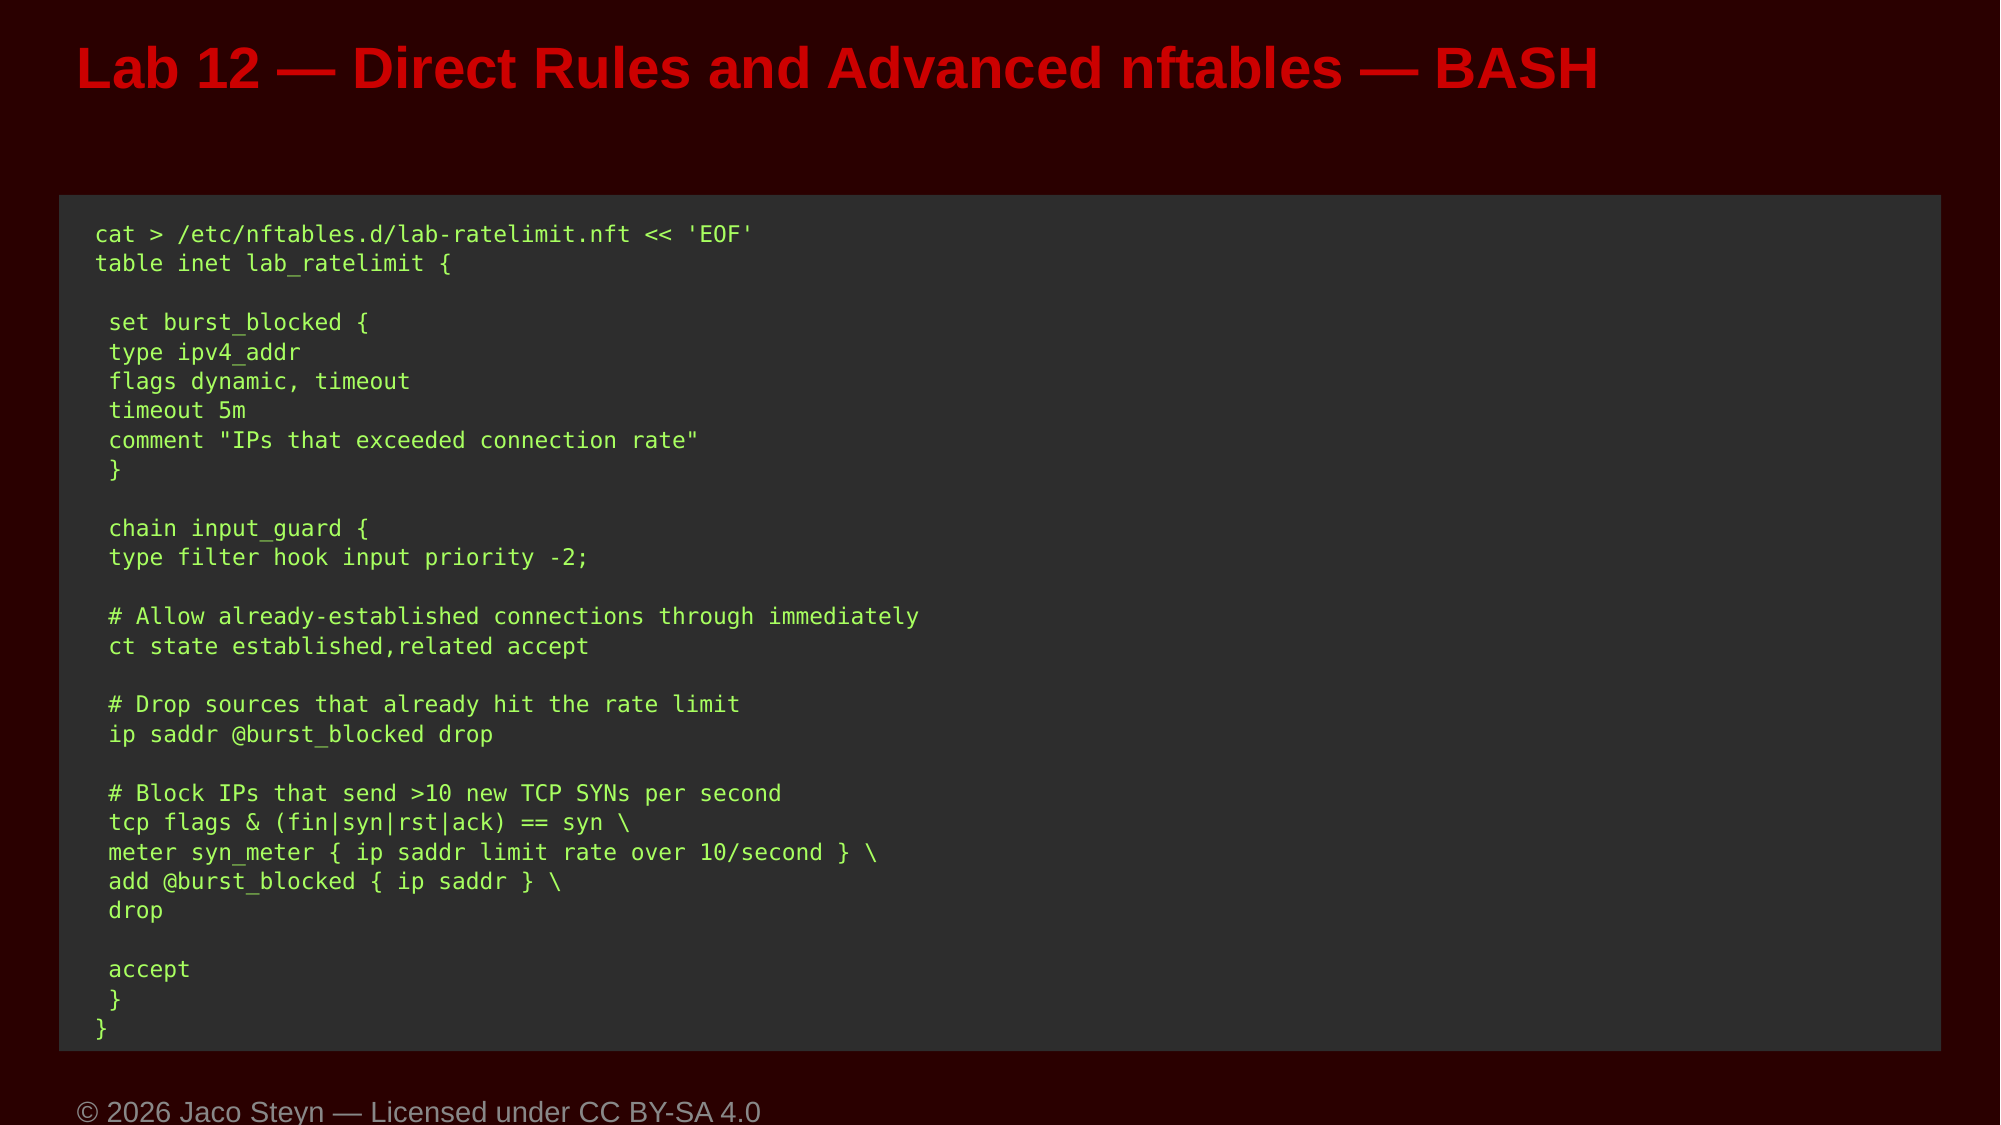

Lab 12 — Direct Rules and Advanced nftables — BASH
cat > /etc/nftables.d/lab-ratelimit.nft << 'EOF'
table inet lab_ratelimit {
 set burst_blocked {
 type ipv4_addr
 flags dynamic, timeout
 timeout 5m
 comment "IPs that exceeded connection rate"
 }
 chain input_guard {
 type filter hook input priority -2;
 # Allow already-established connections through immediately
 ct state established,related accept
 # Drop sources that already hit the rate limit
 ip saddr @burst_blocked drop
 # Block IPs that send >10 new TCP SYNs per second
 tcp flags & (fin|syn|rst|ack) == syn \
 meter syn_meter { ip saddr limit rate over 10/second } \
 add @burst_blocked { ip saddr } \
 drop
 accept
 }
}
© 2026 Jaco Steyn — Licensed under CC BY-SA 4.0